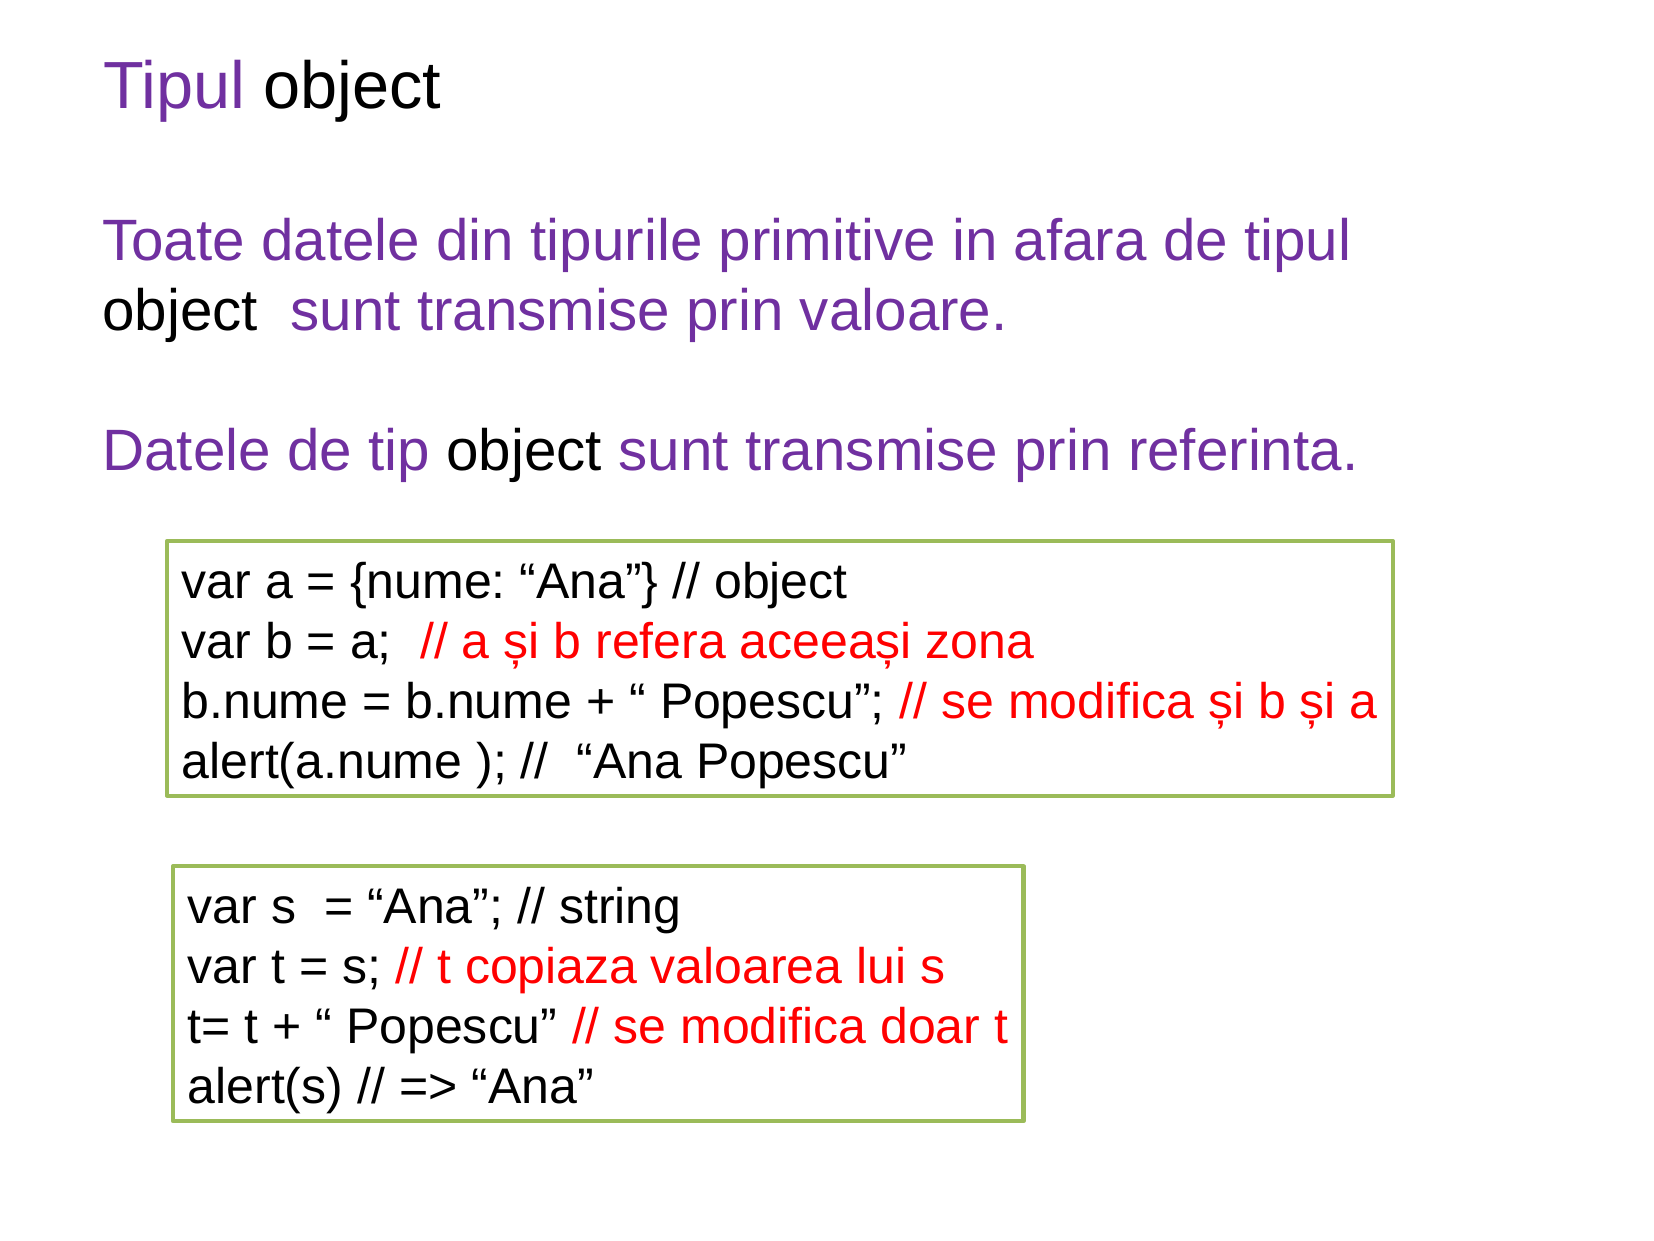

Tipul object
Toate datele din tipurile primitive in afara de tipul object sunt transmise prin valoare.
Datele de tip object sunt transmise prin referinta.
var a = {nume: “Ana”} // object
var b = a; // a și b refera aceeași zona
b.nume = b.nume + “ Popescu”; // se modifica și b și a
alert(a.nume ); // “Ana Popescu”
var s = “Ana”; // string
var t = s; // t copiaza valoarea lui s
t= t + “ Popescu” // se modifica doar t
alert(s) // => “Ana”